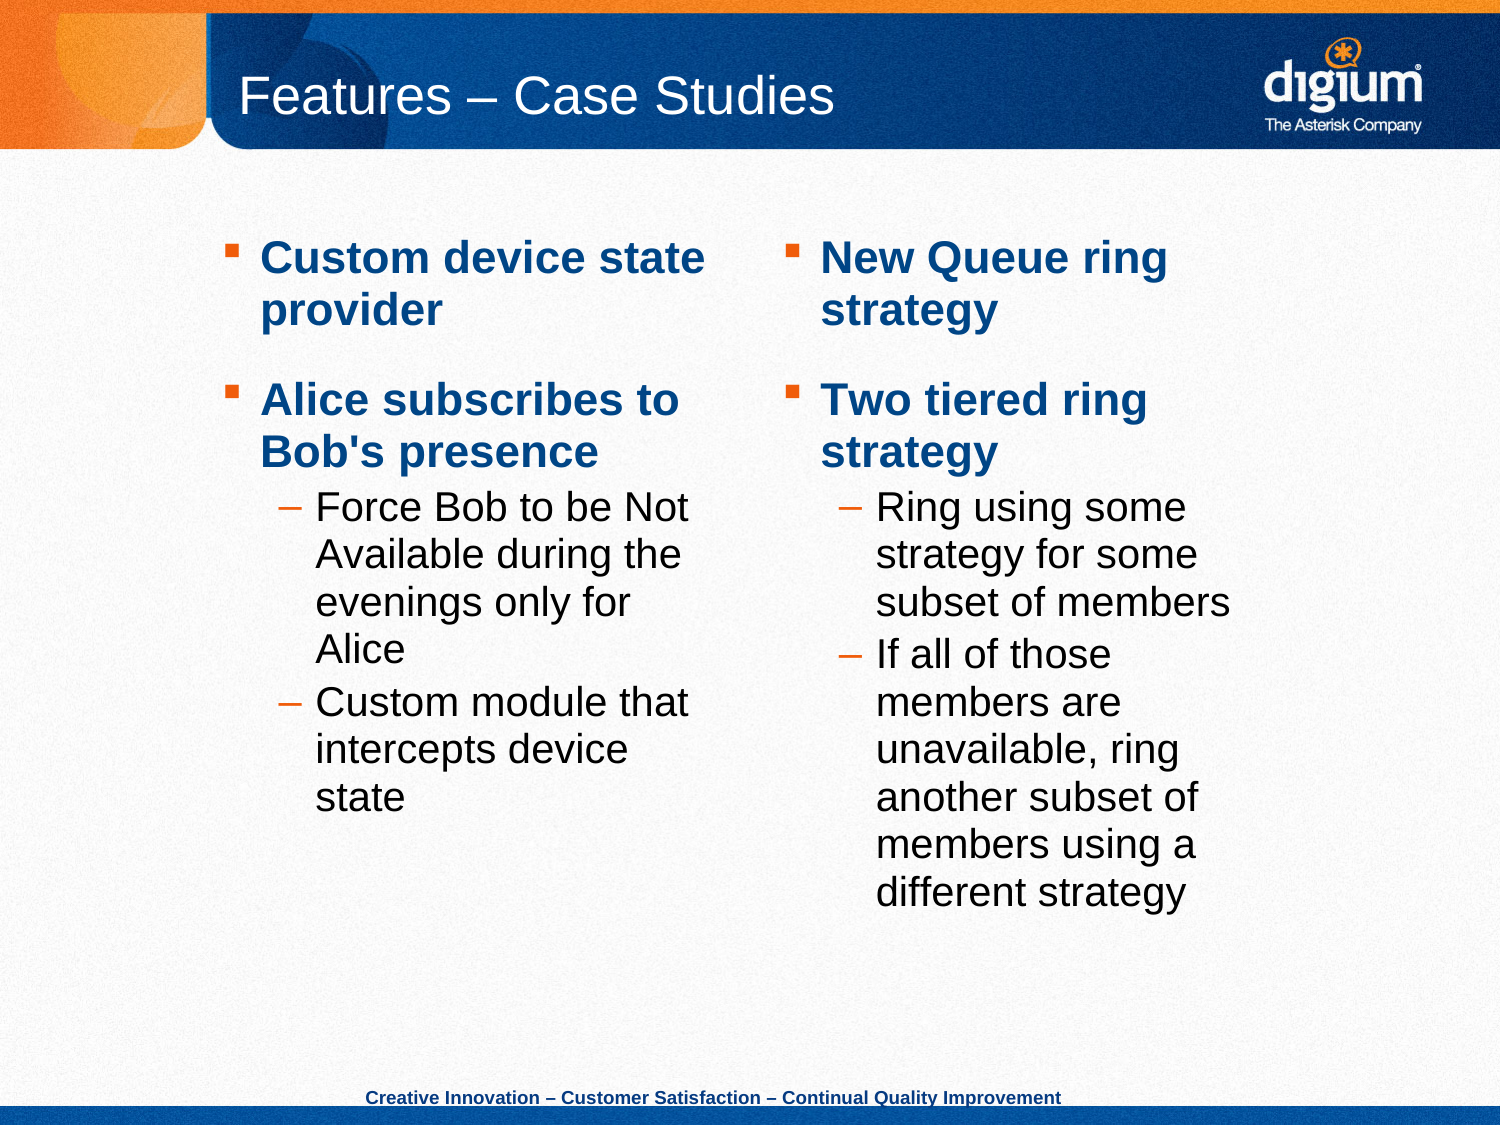

# Features – Case Studies
Custom device state provider
Alice subscribes to Bob's presence
Force Bob to be Not Available during the evenings only for Alice
Custom module that intercepts device state
New Queue ring strategy
Two tiered ring strategy
Ring using some strategy for some subset of members
If all of those members are unavailable, ring another subset of members using a different strategy